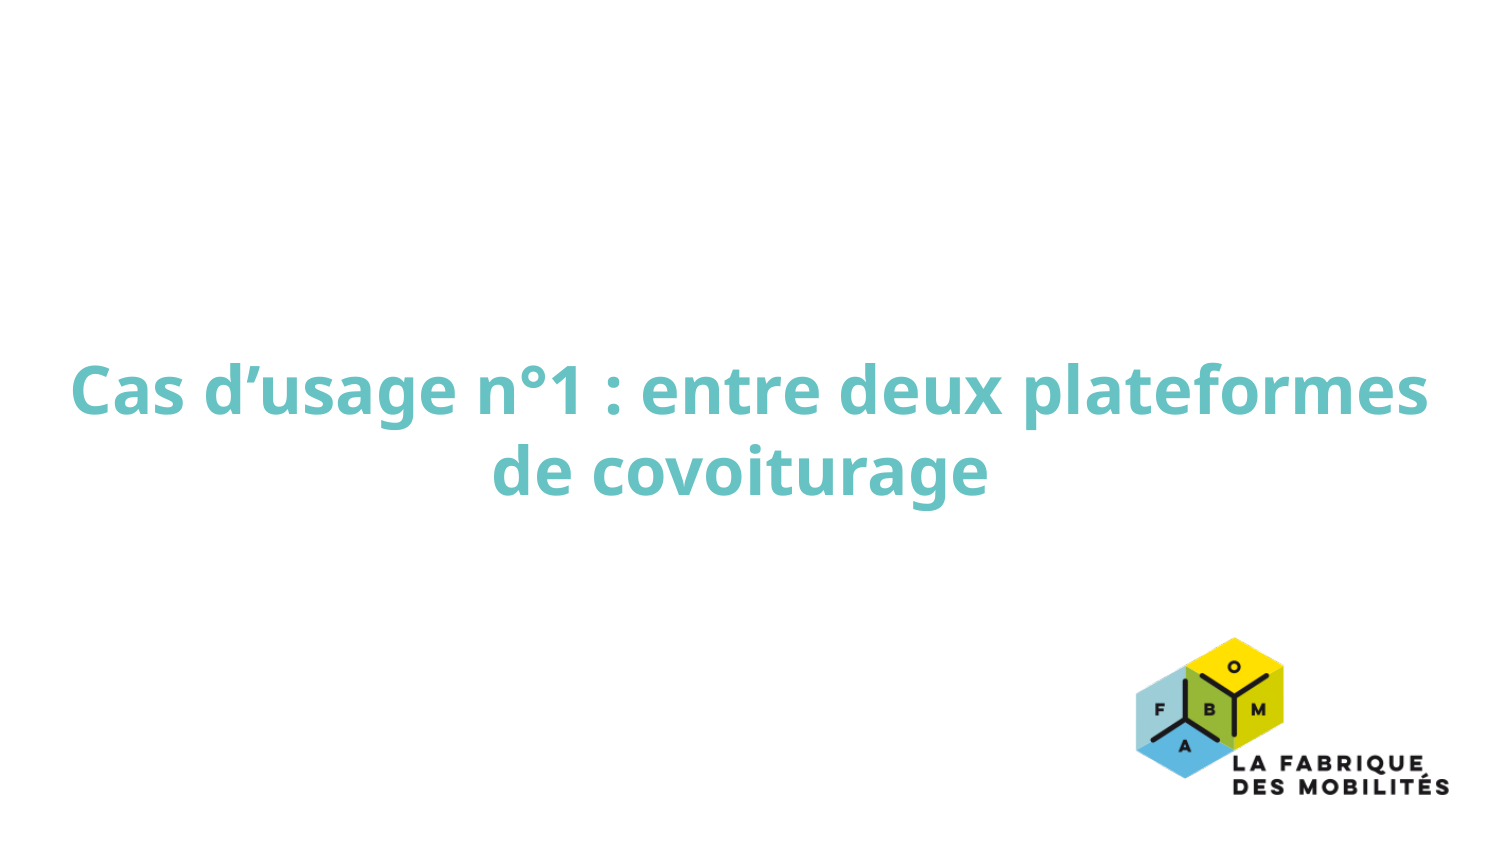

# Cas d’usage n°1 : entre deux plateformes de covoiturage